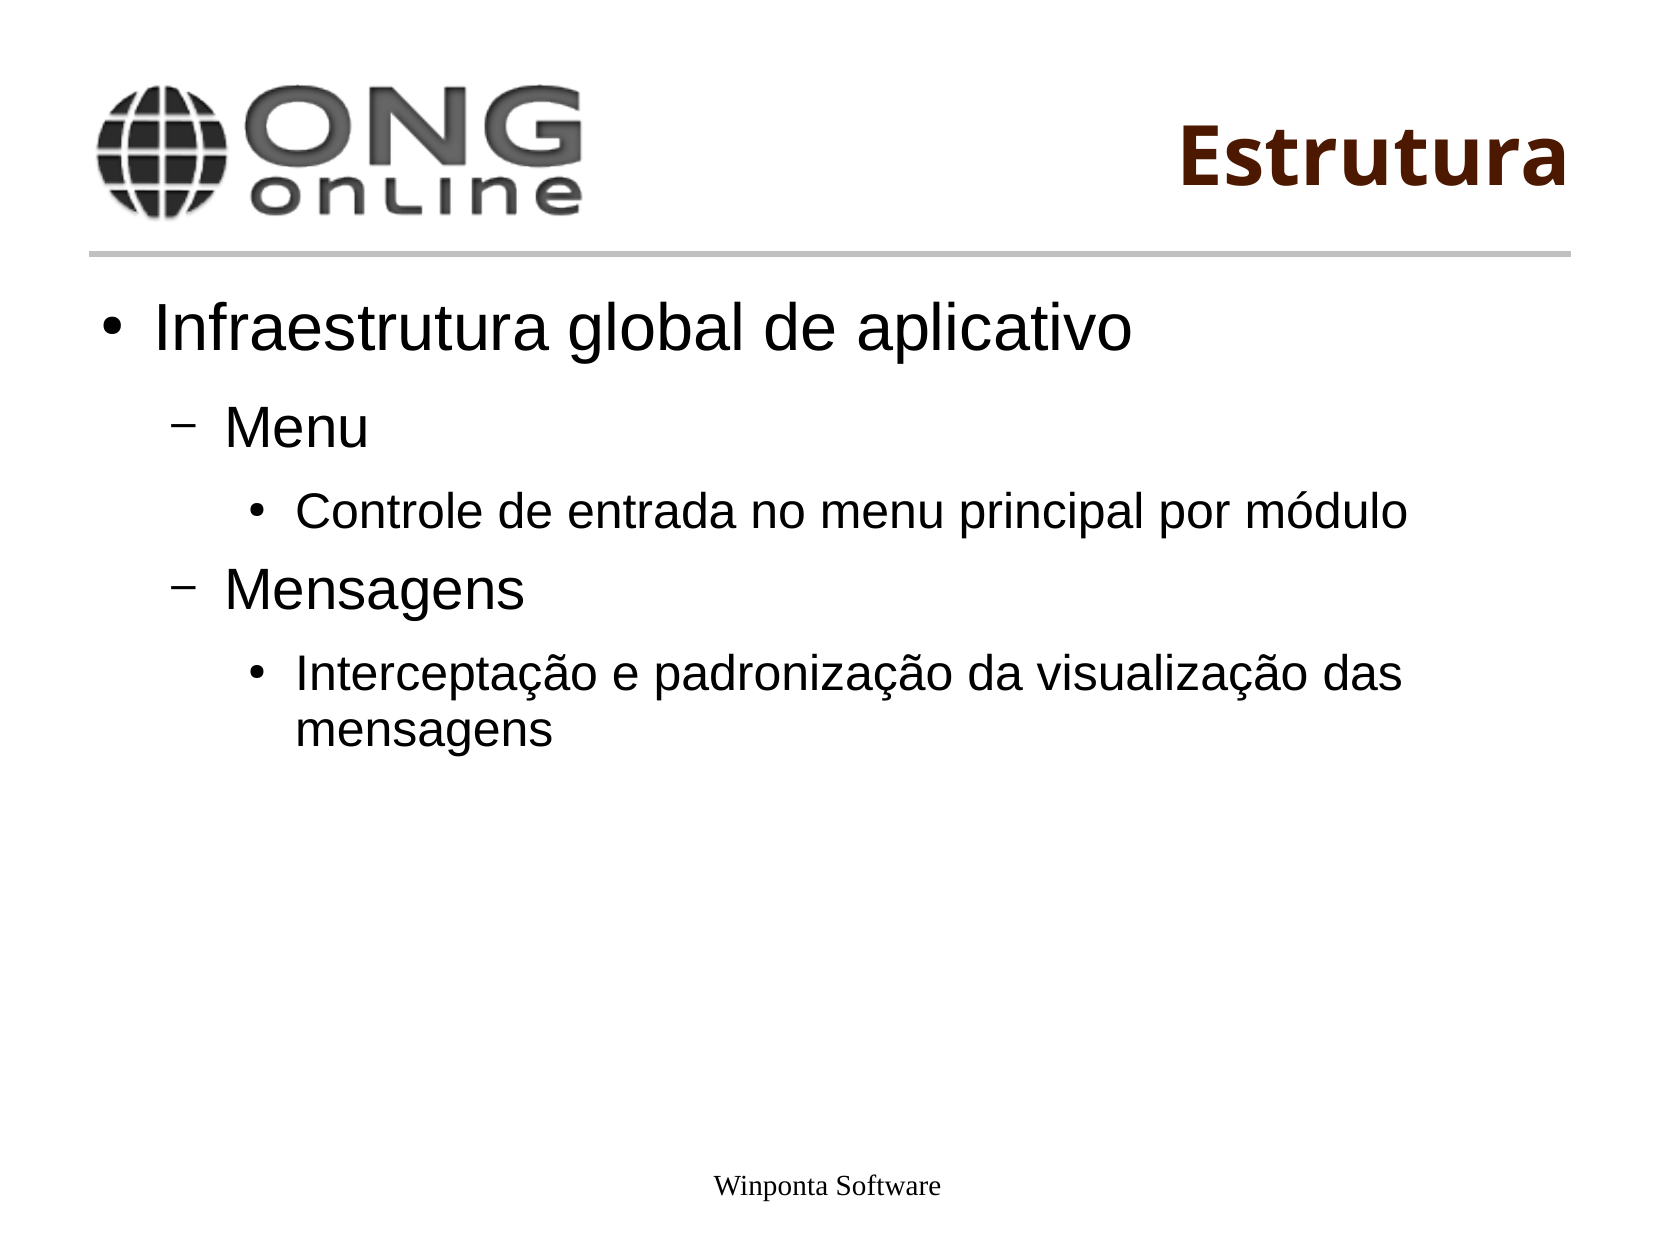

# Estrutura
Infraestrutura global de aplicativo
Menu
Controle de entrada no menu principal por módulo
Mensagens
Interceptação e padronização da visualização das mensagens